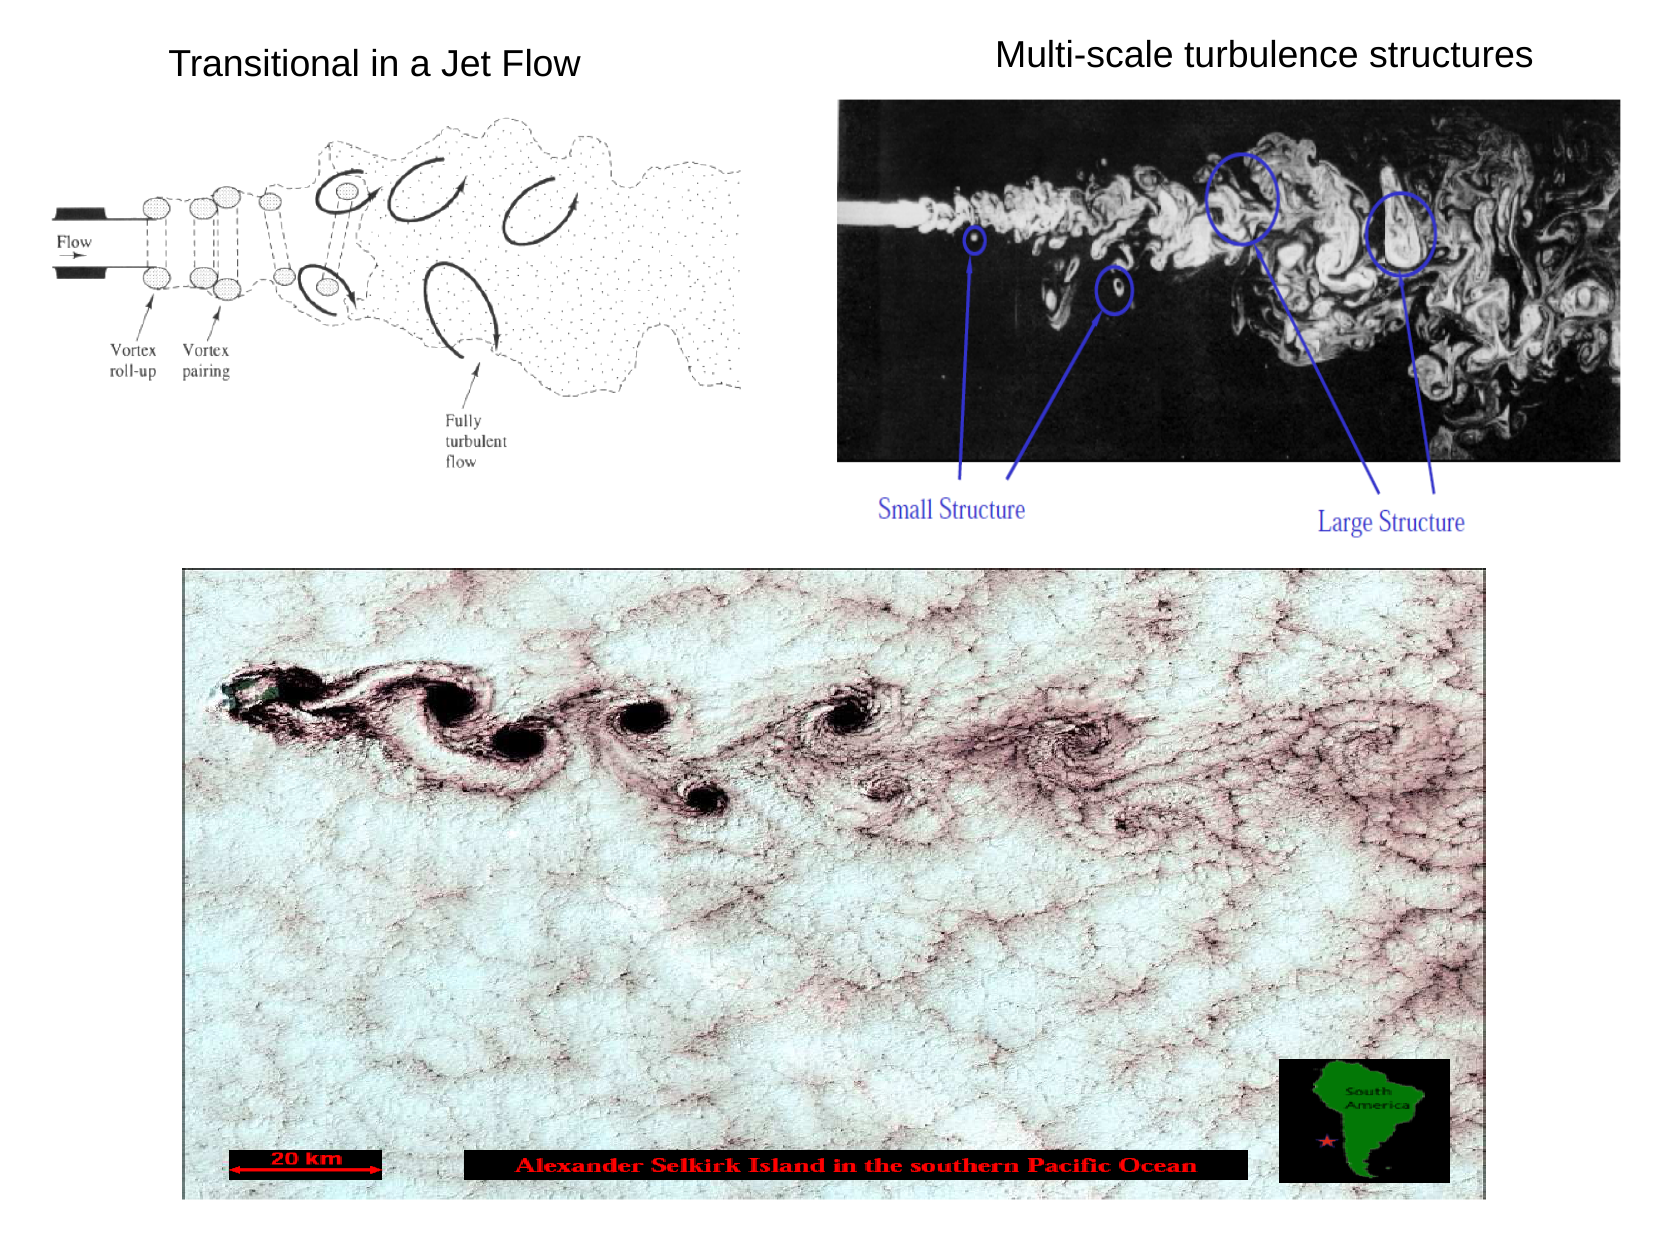

Multi-scale turbulence structures
Transitional in a Jet Flow